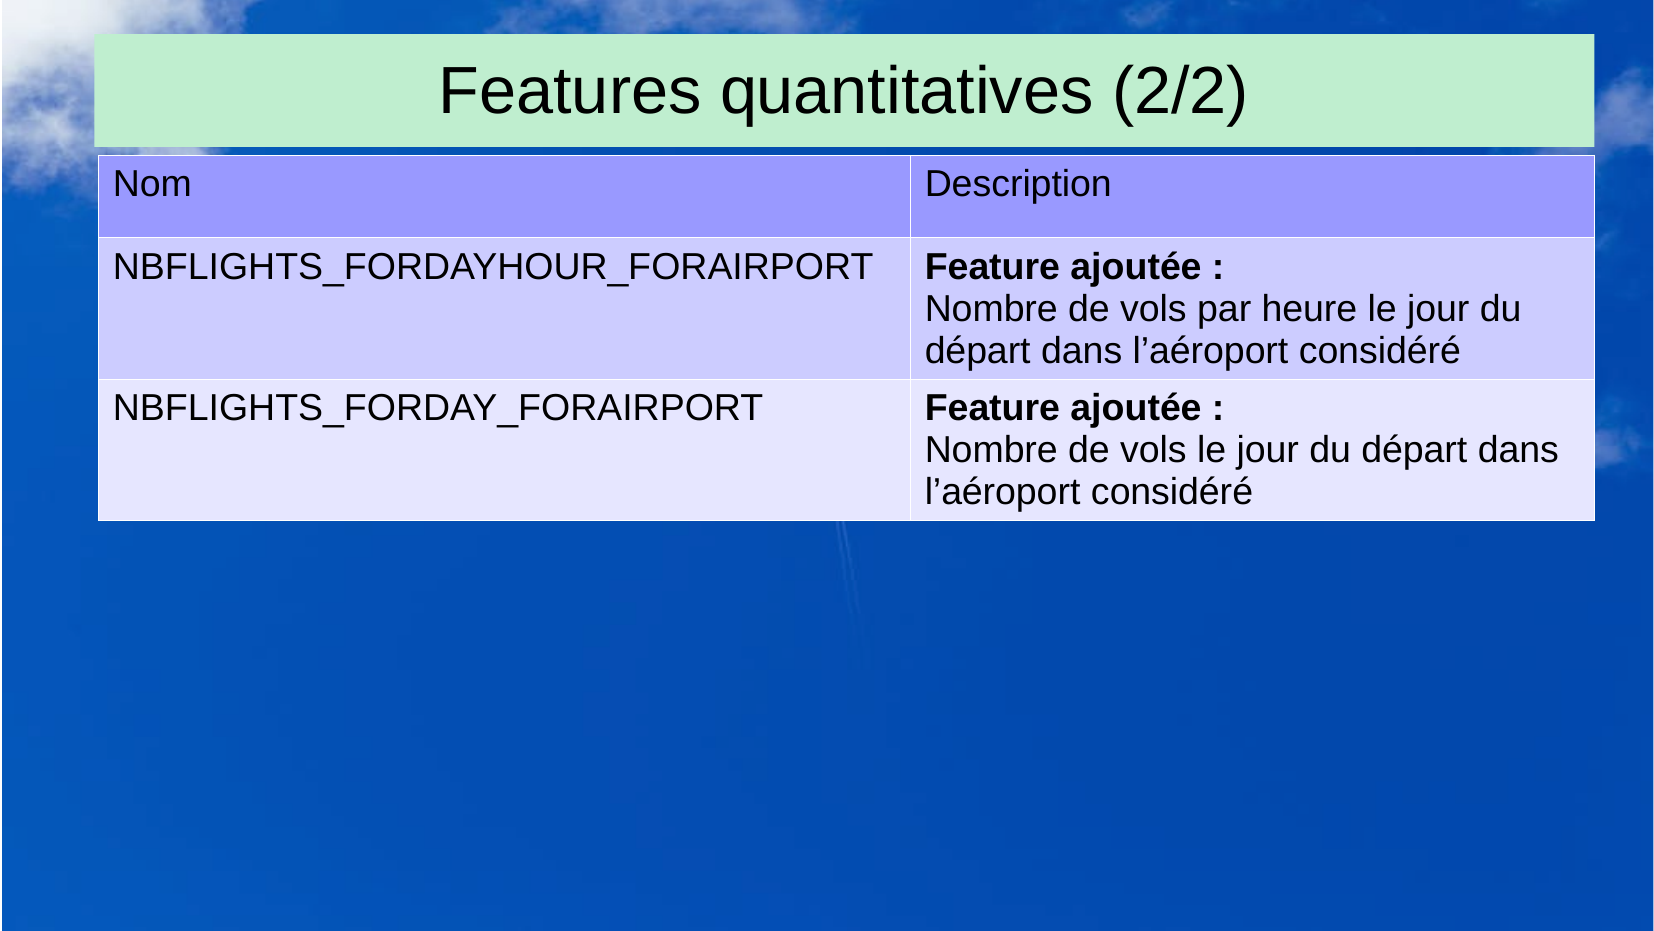

# Features quantitatives (2/2)
| Nom | Description |
| --- | --- |
| NBFLIGHTS\_FORDAYHOUR\_FORAIRPORT | Feature ajoutée : Nombre de vols par heure le jour du départ dans l’aéroport considéré |
| NBFLIGHTS\_FORDAY\_FORAIRPORT | Feature ajoutée : Nombre de vols le jour du départ dans l’aéroport considéré |